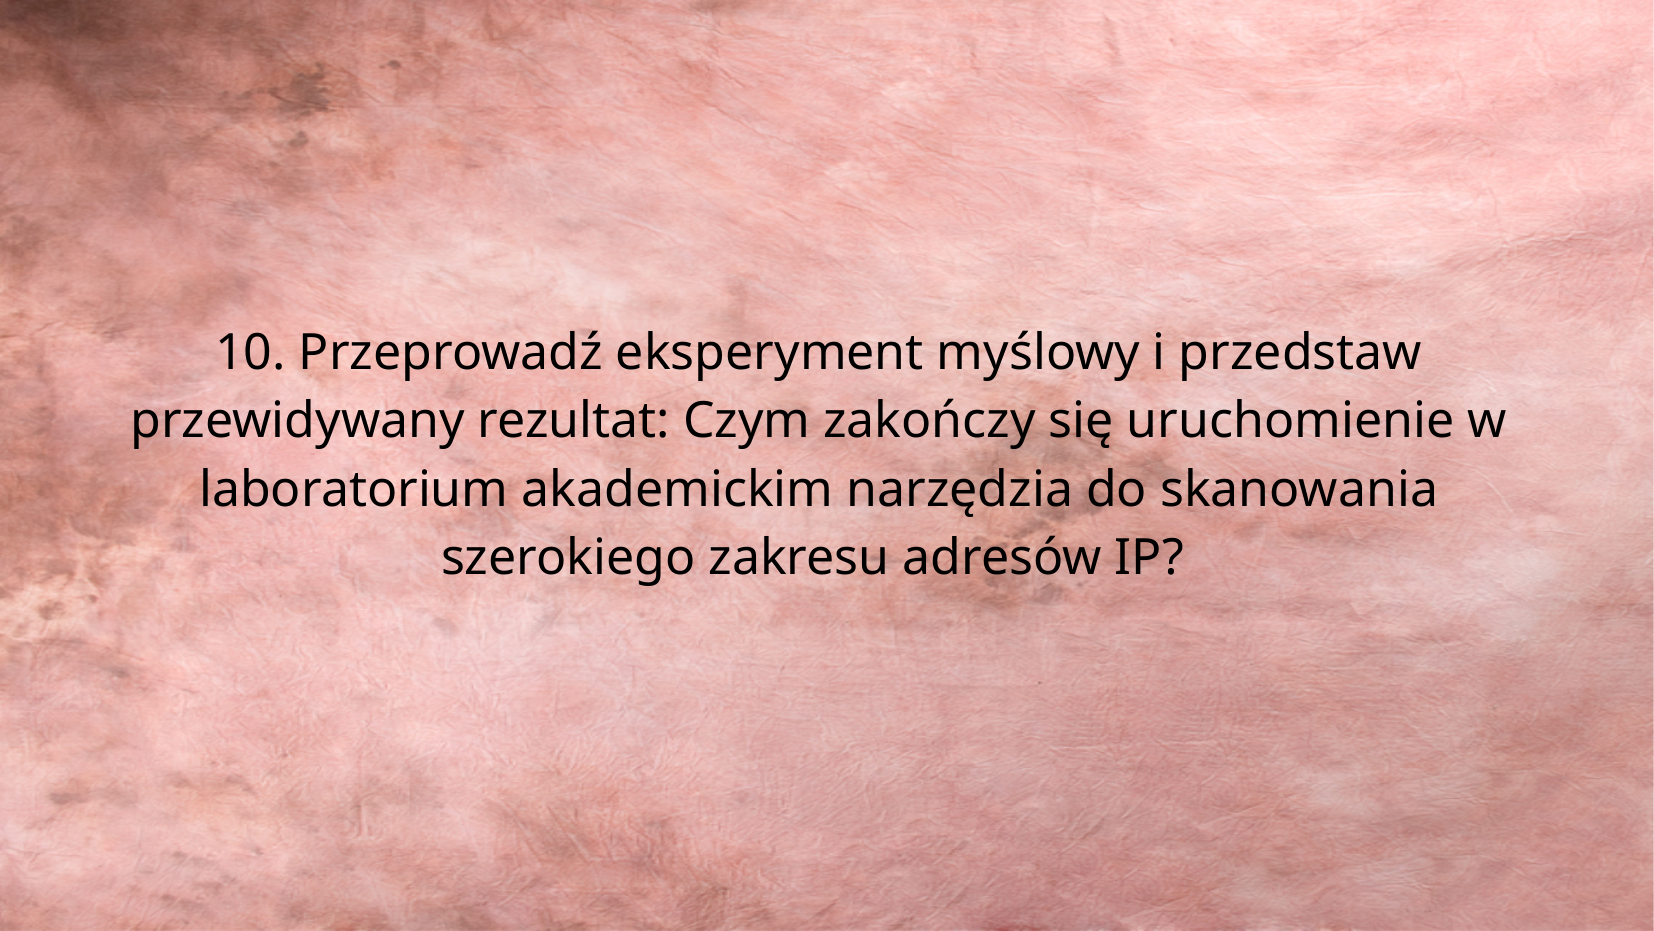

# 10. Przeprowadź eksperyment myślowy i przedstaw przewidywany rezultat: Czym zakończy się uruchomienie w laboratorium akademickim narzędzia do skanowania szerokiego zakresu adresów IP?